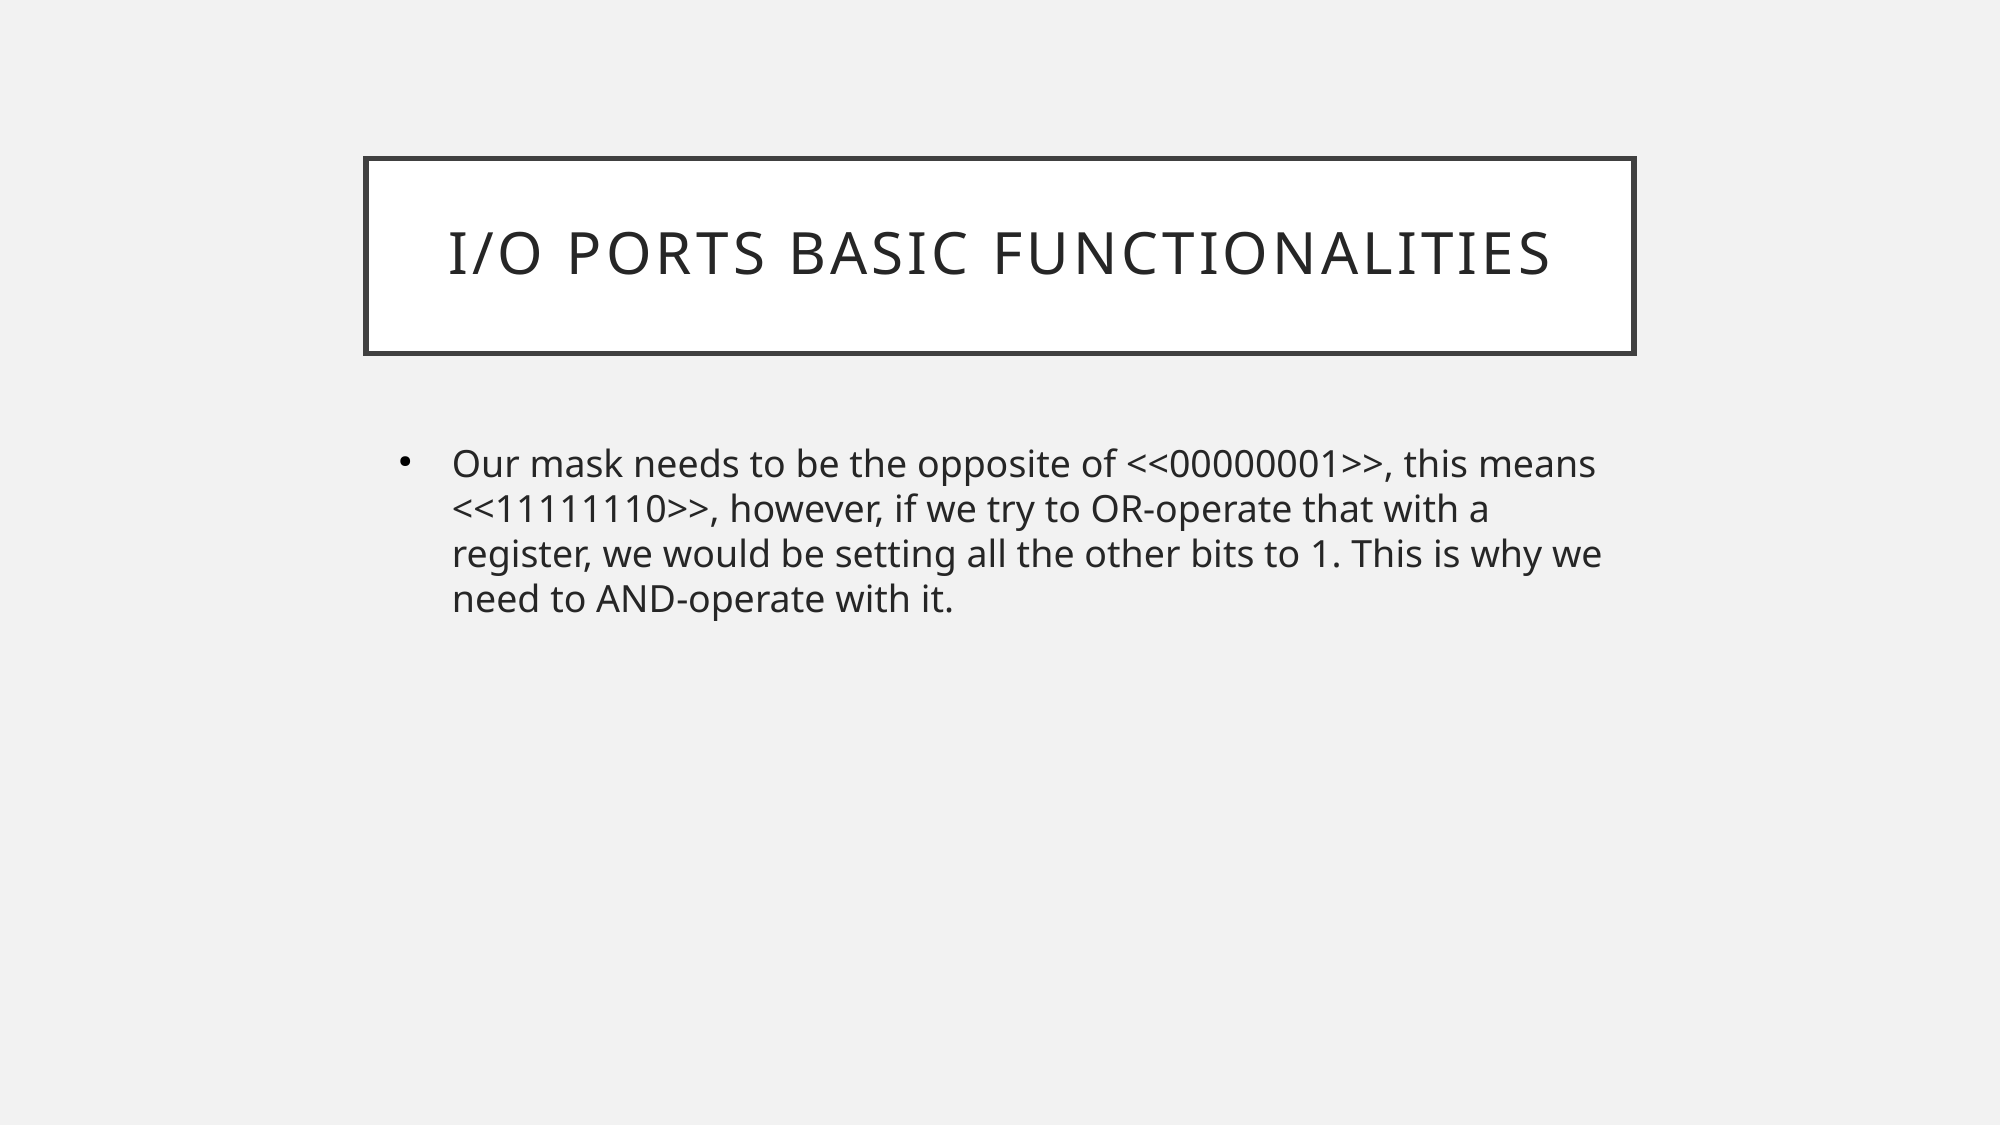

# i/o ports basic functionalities
Our mask needs to be the opposite of <<00000001>>, this means <<11111110>>, however, if we try to OR-operate that with a register, we would be setting all the other bits to 1. This is why we need to AND-operate with it.